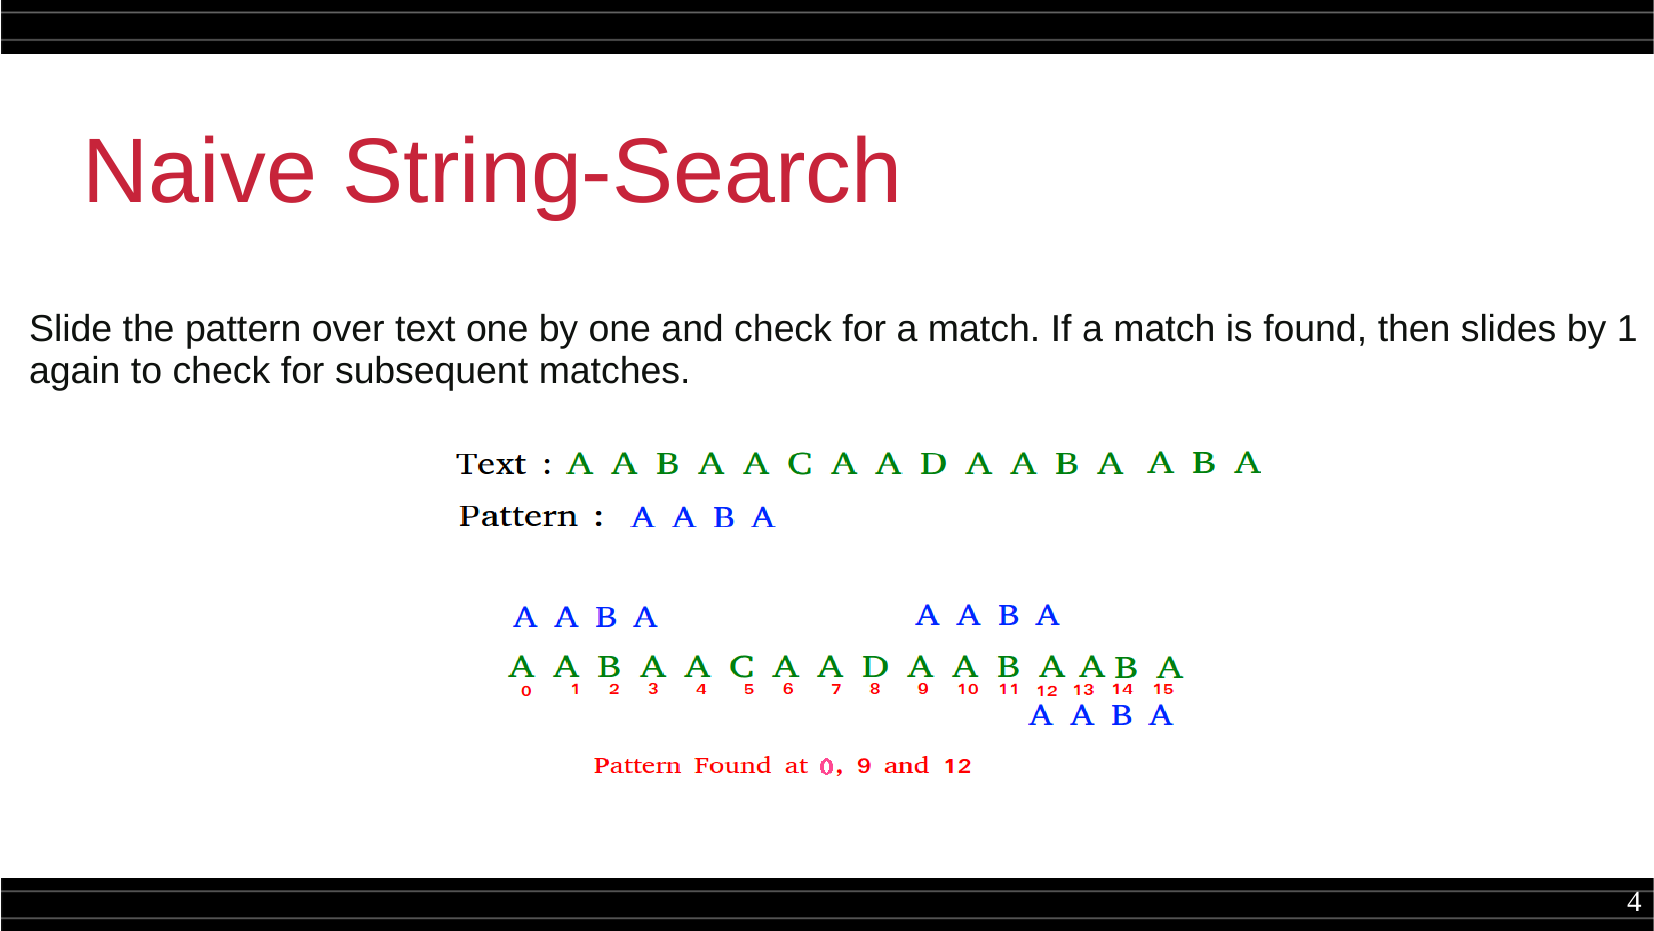

# Naive String-Search
Slide the pattern over text one by one and check for a match. If a match is found, then slides by 1 again to check for subsequent matches.